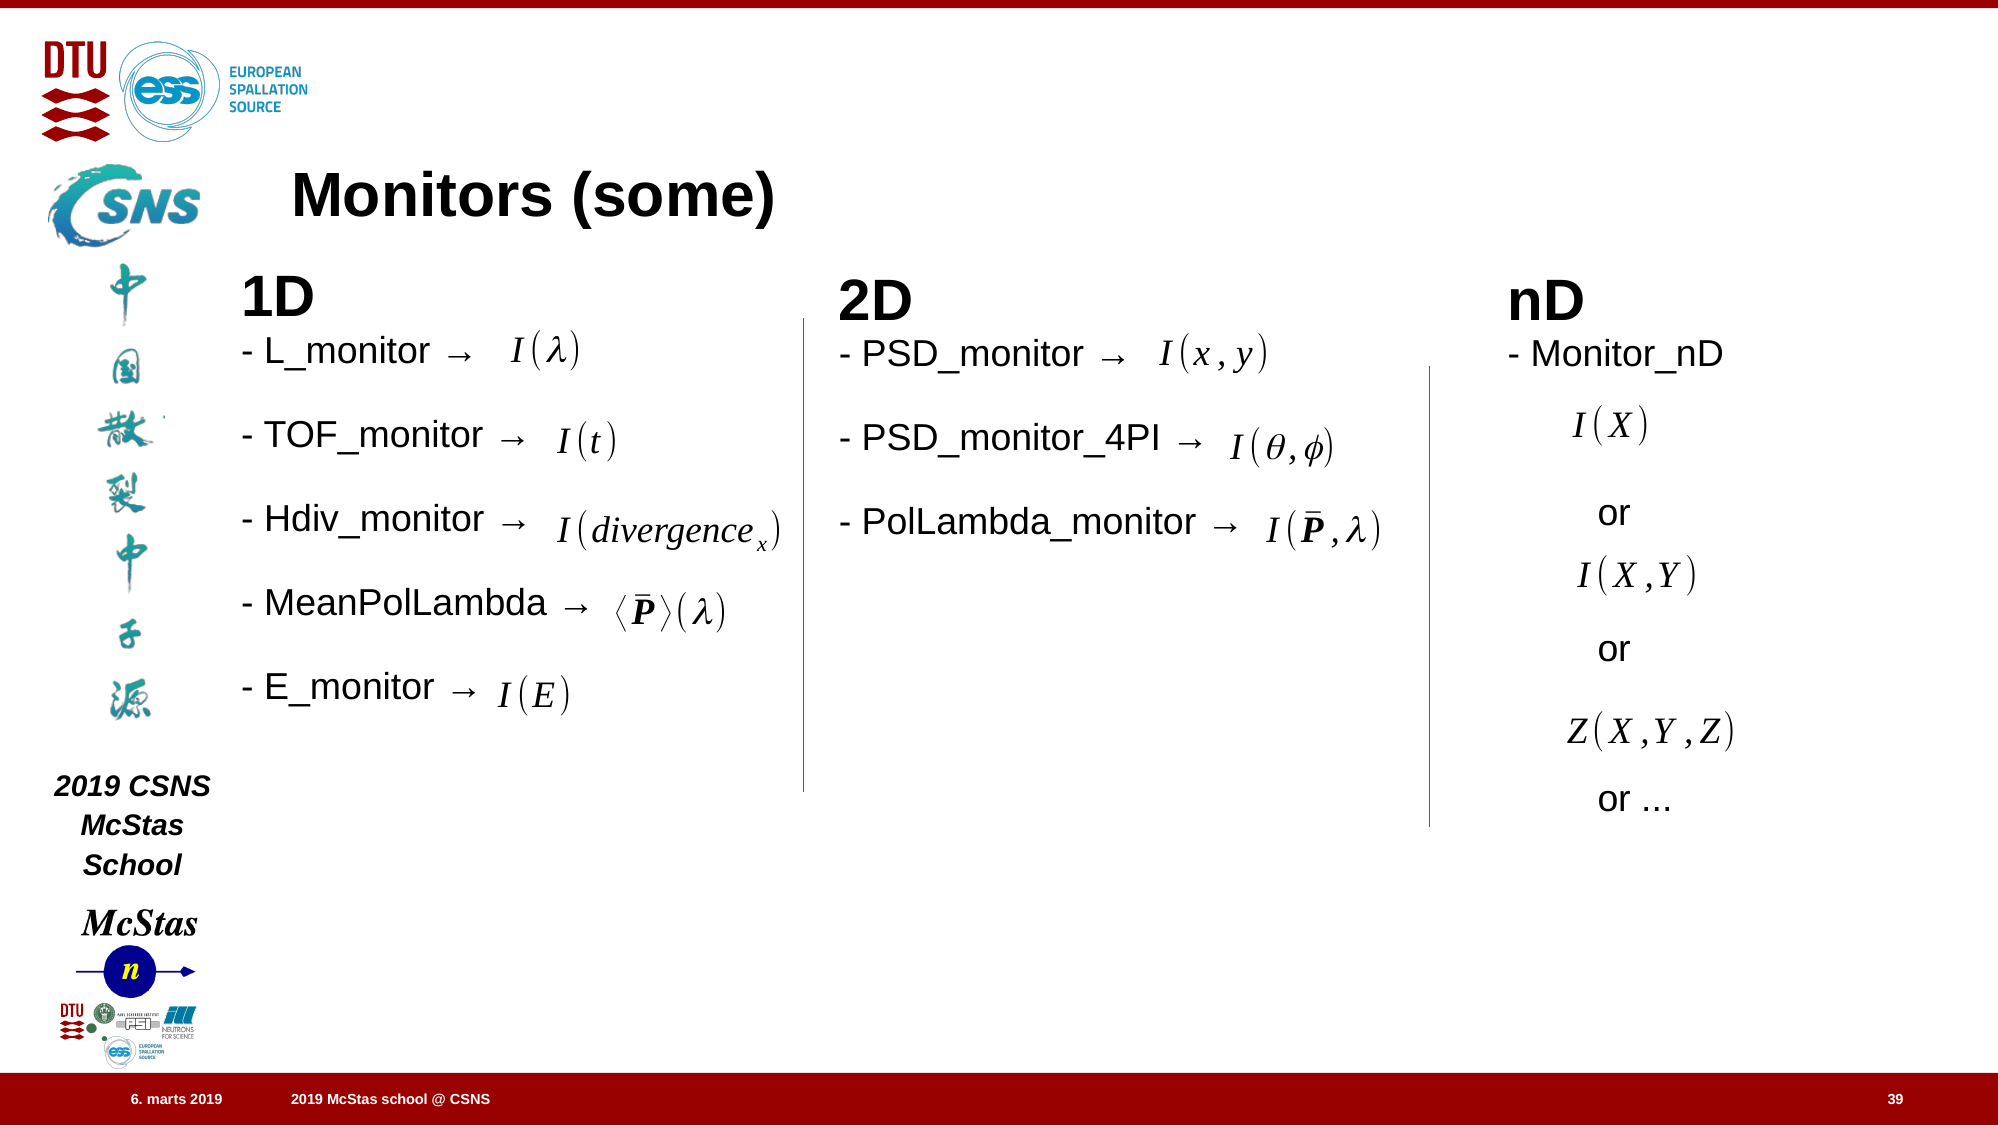

# Monitors (some)
1D
- L_monitor →
- TOF_monitor →
- Hdiv_monitor →
- MeanPolLambda →
- E_monitor →
2D
- PSD_monitor →
- PSD_monitor_4PI →
- PolLambda_monitor →
nD
- Monitor_nD
or
or
or ...